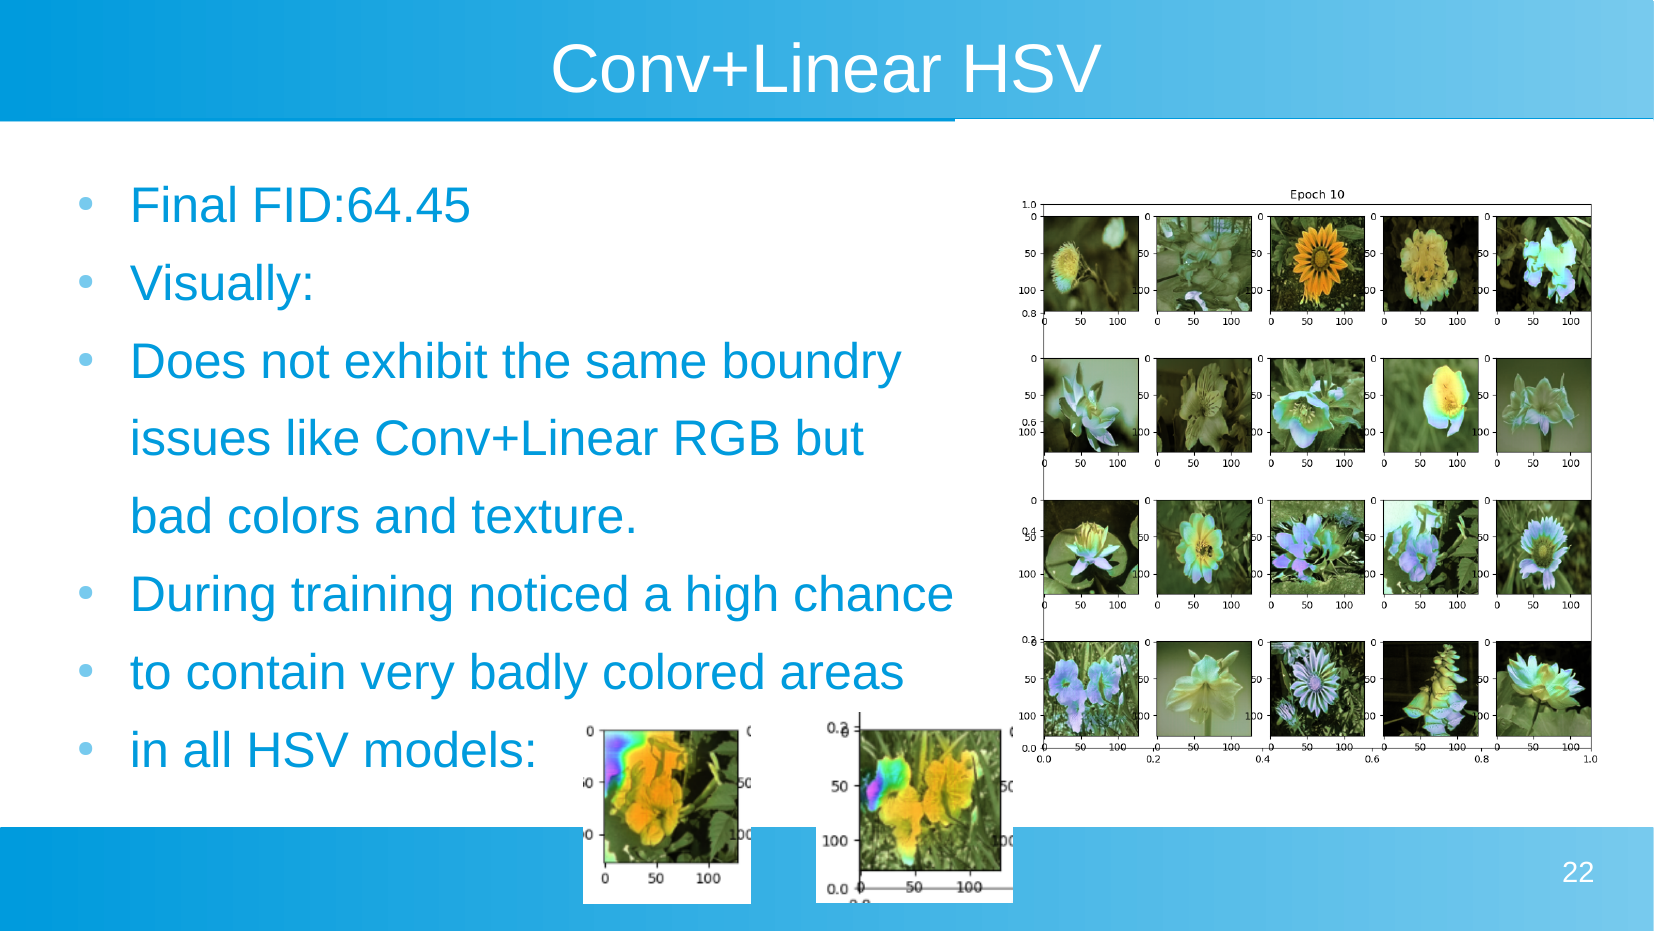

# Conv+Linear HSV
Final FID:64.45
Visually:
Does not exhibit the same boundry
issues like Conv+Linear RGB but
bad colors and texture.
During training noticed a high chance
to contain very badly colored areas
in all HSV models:
22